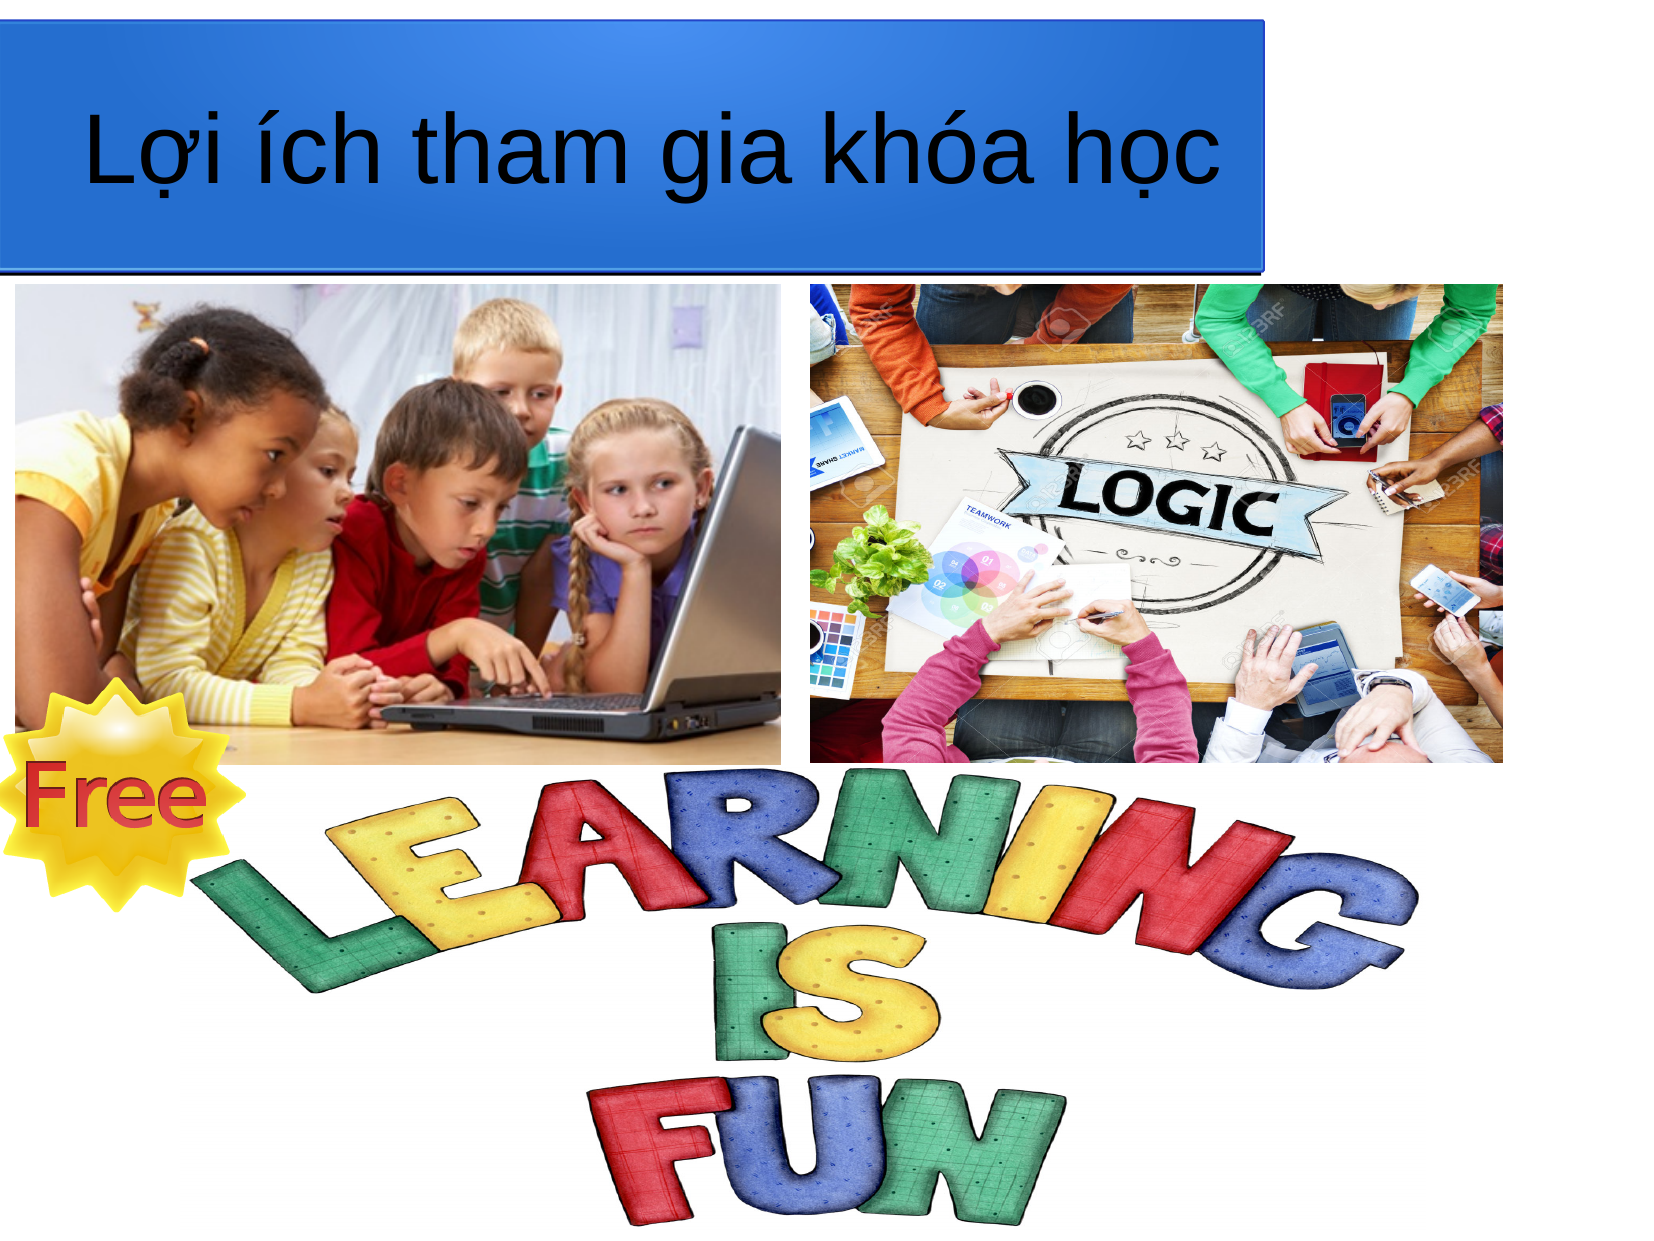

# Lợi ích tham gia khóa học